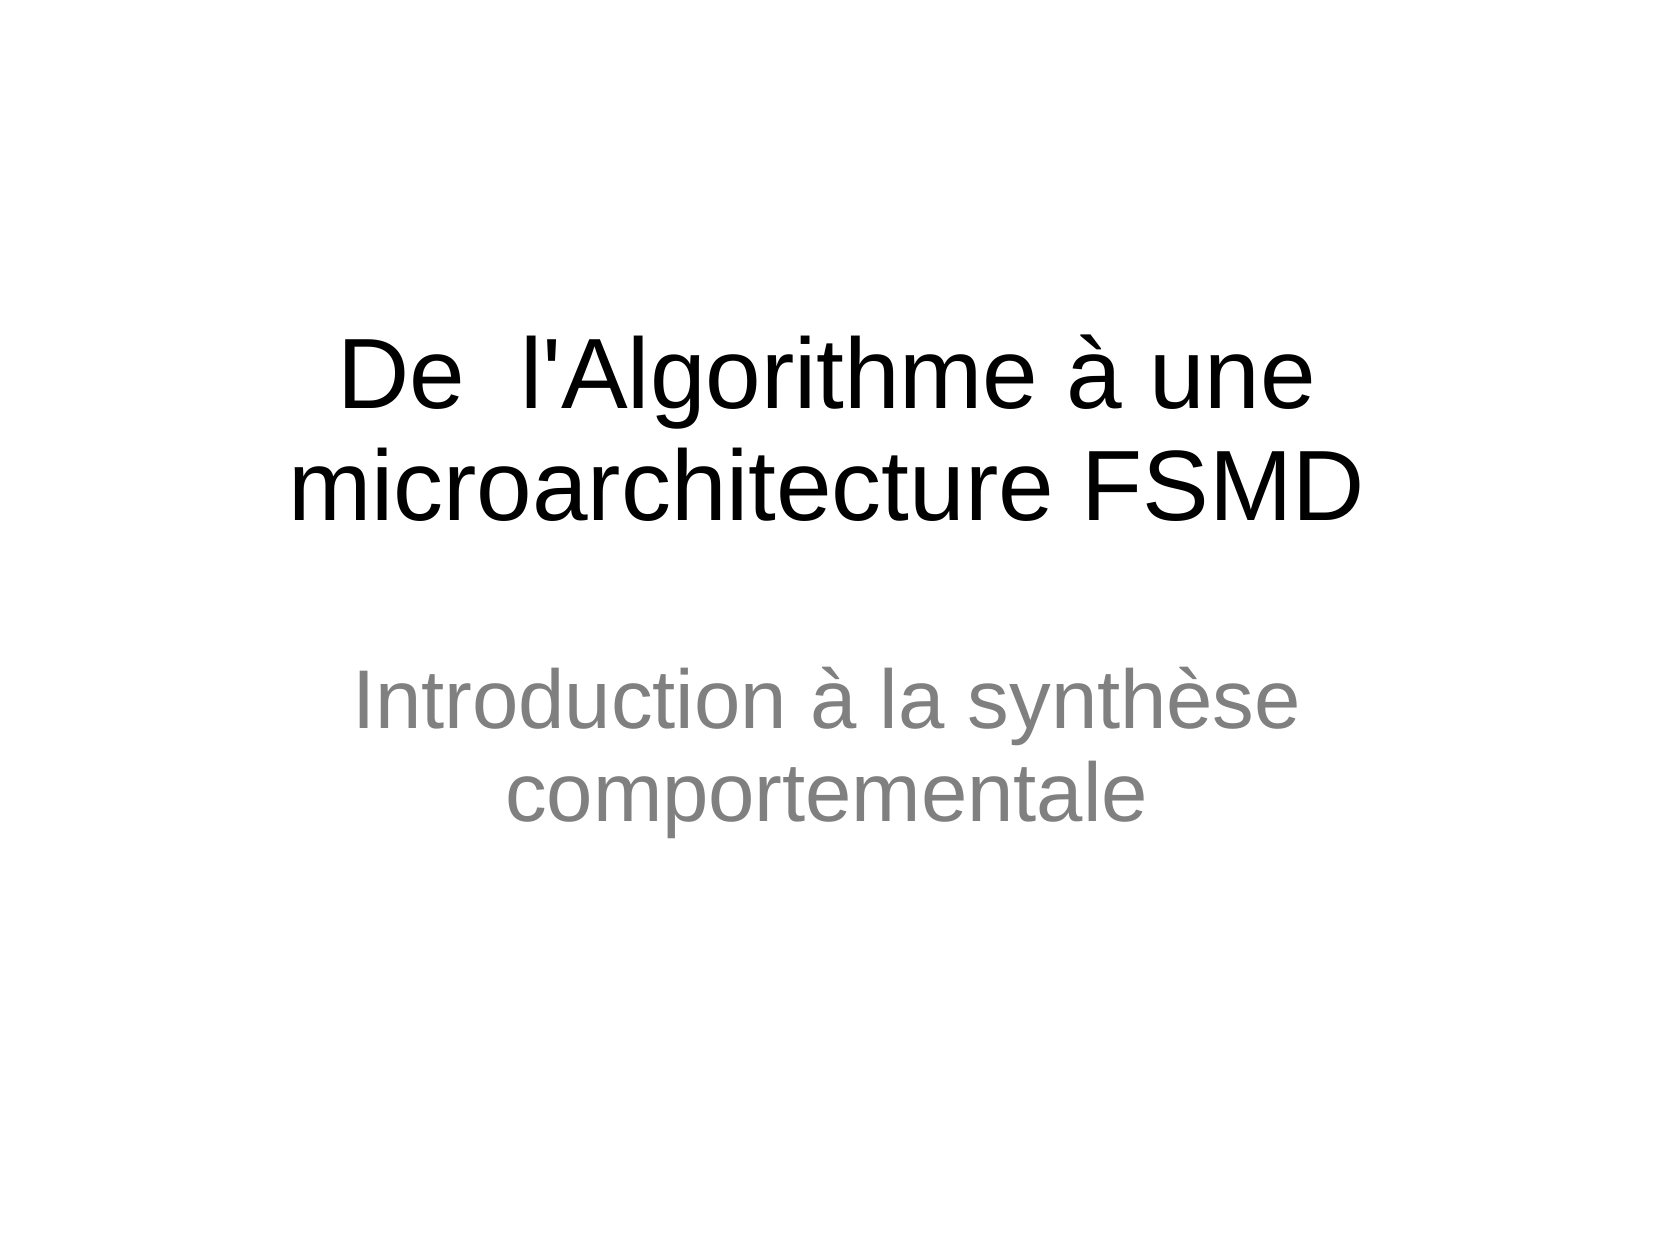

# De l'Algorithme à une microarchitecture FSMD
Introduction à la synthèse comportementale